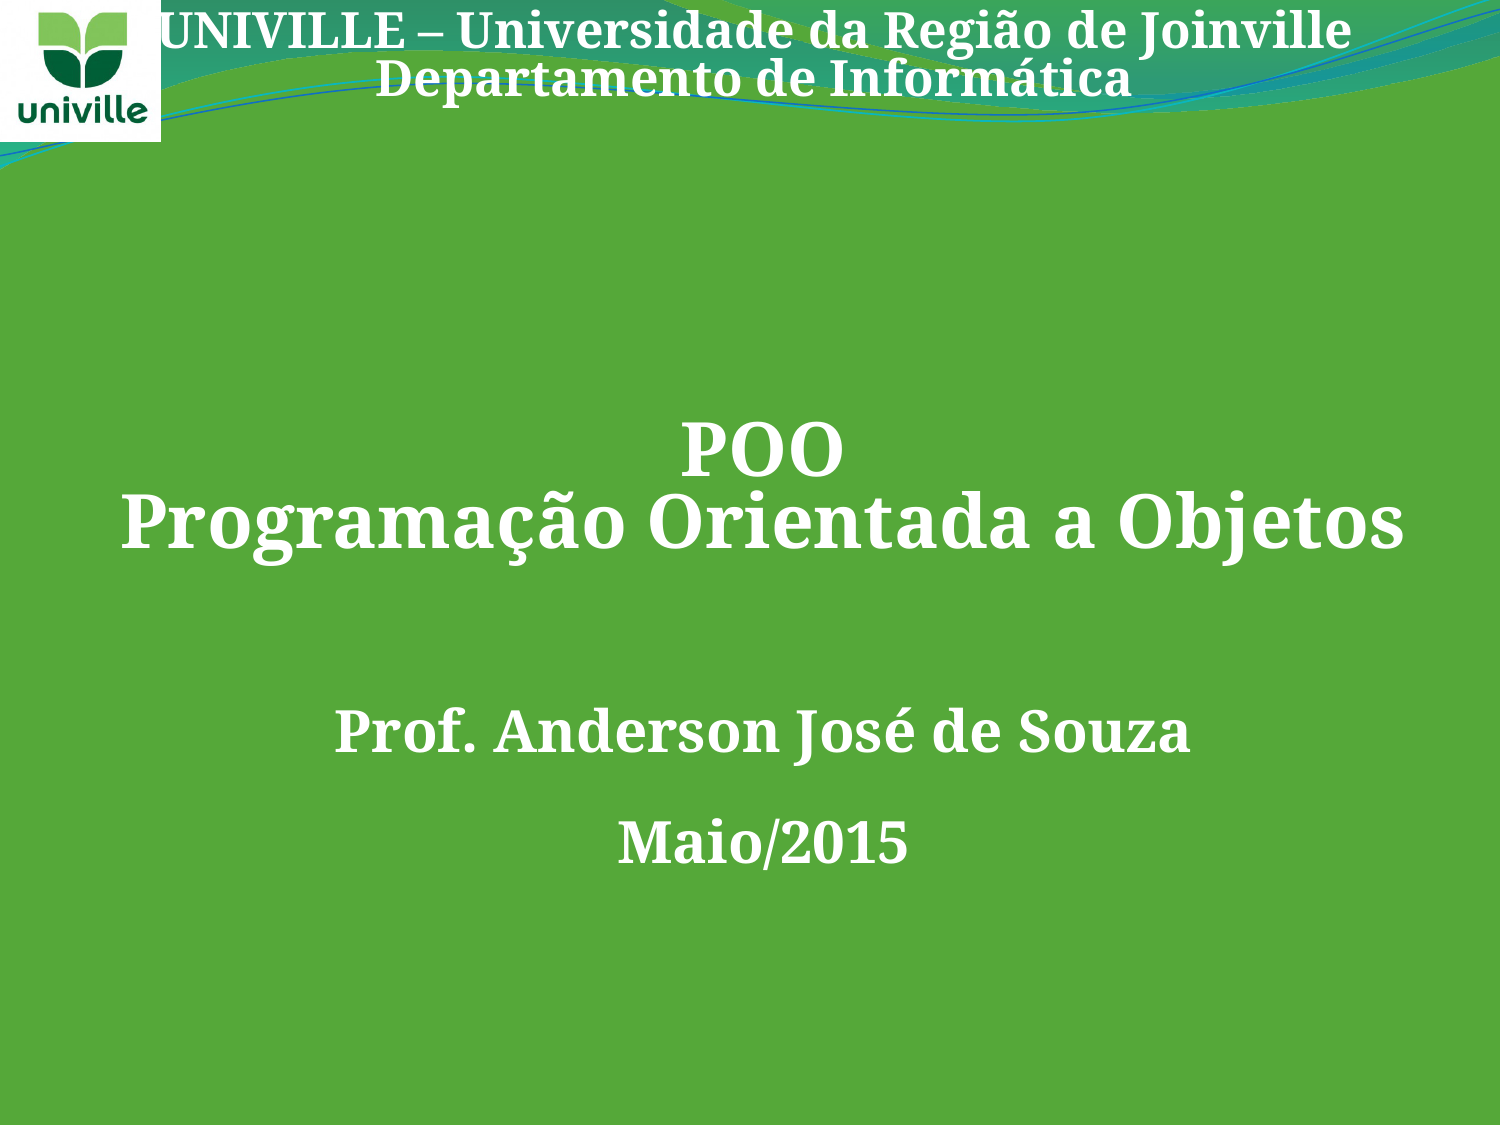

UNIVILLE – Universidade da Região de Joinville
Departamento de Informática
POO
Programação Orientada a Objetos
Prof. Anderson José de Souza
Maio/2015